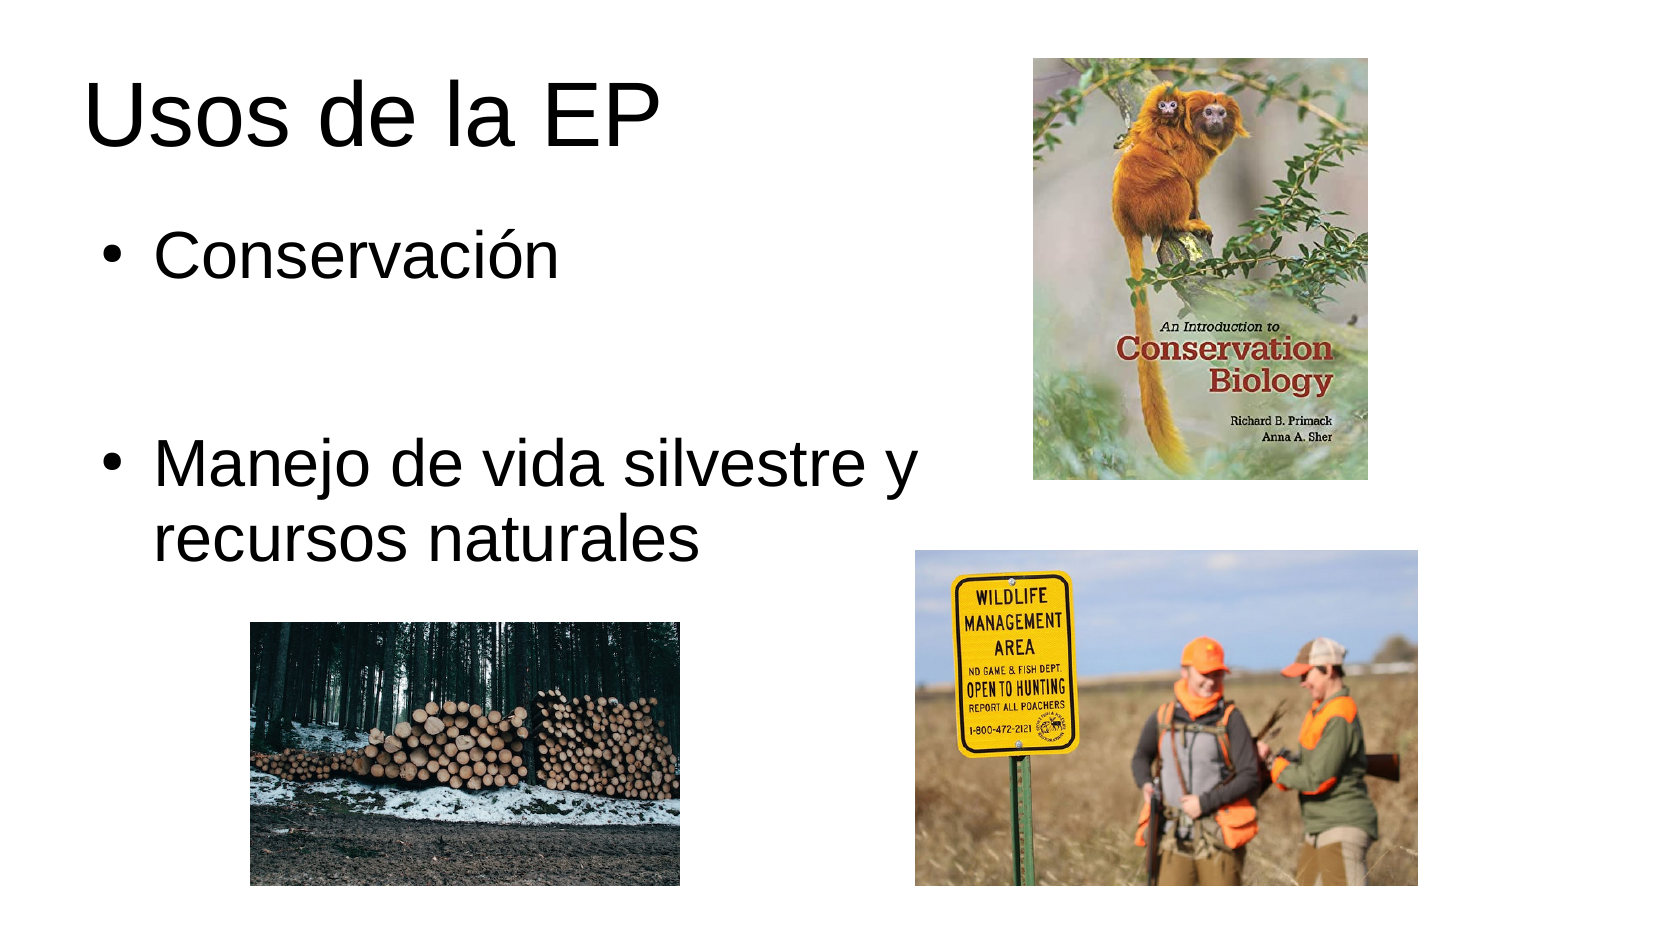

# Usos de la EP
Conservación
Manejo de vida silvestre y recursos naturales